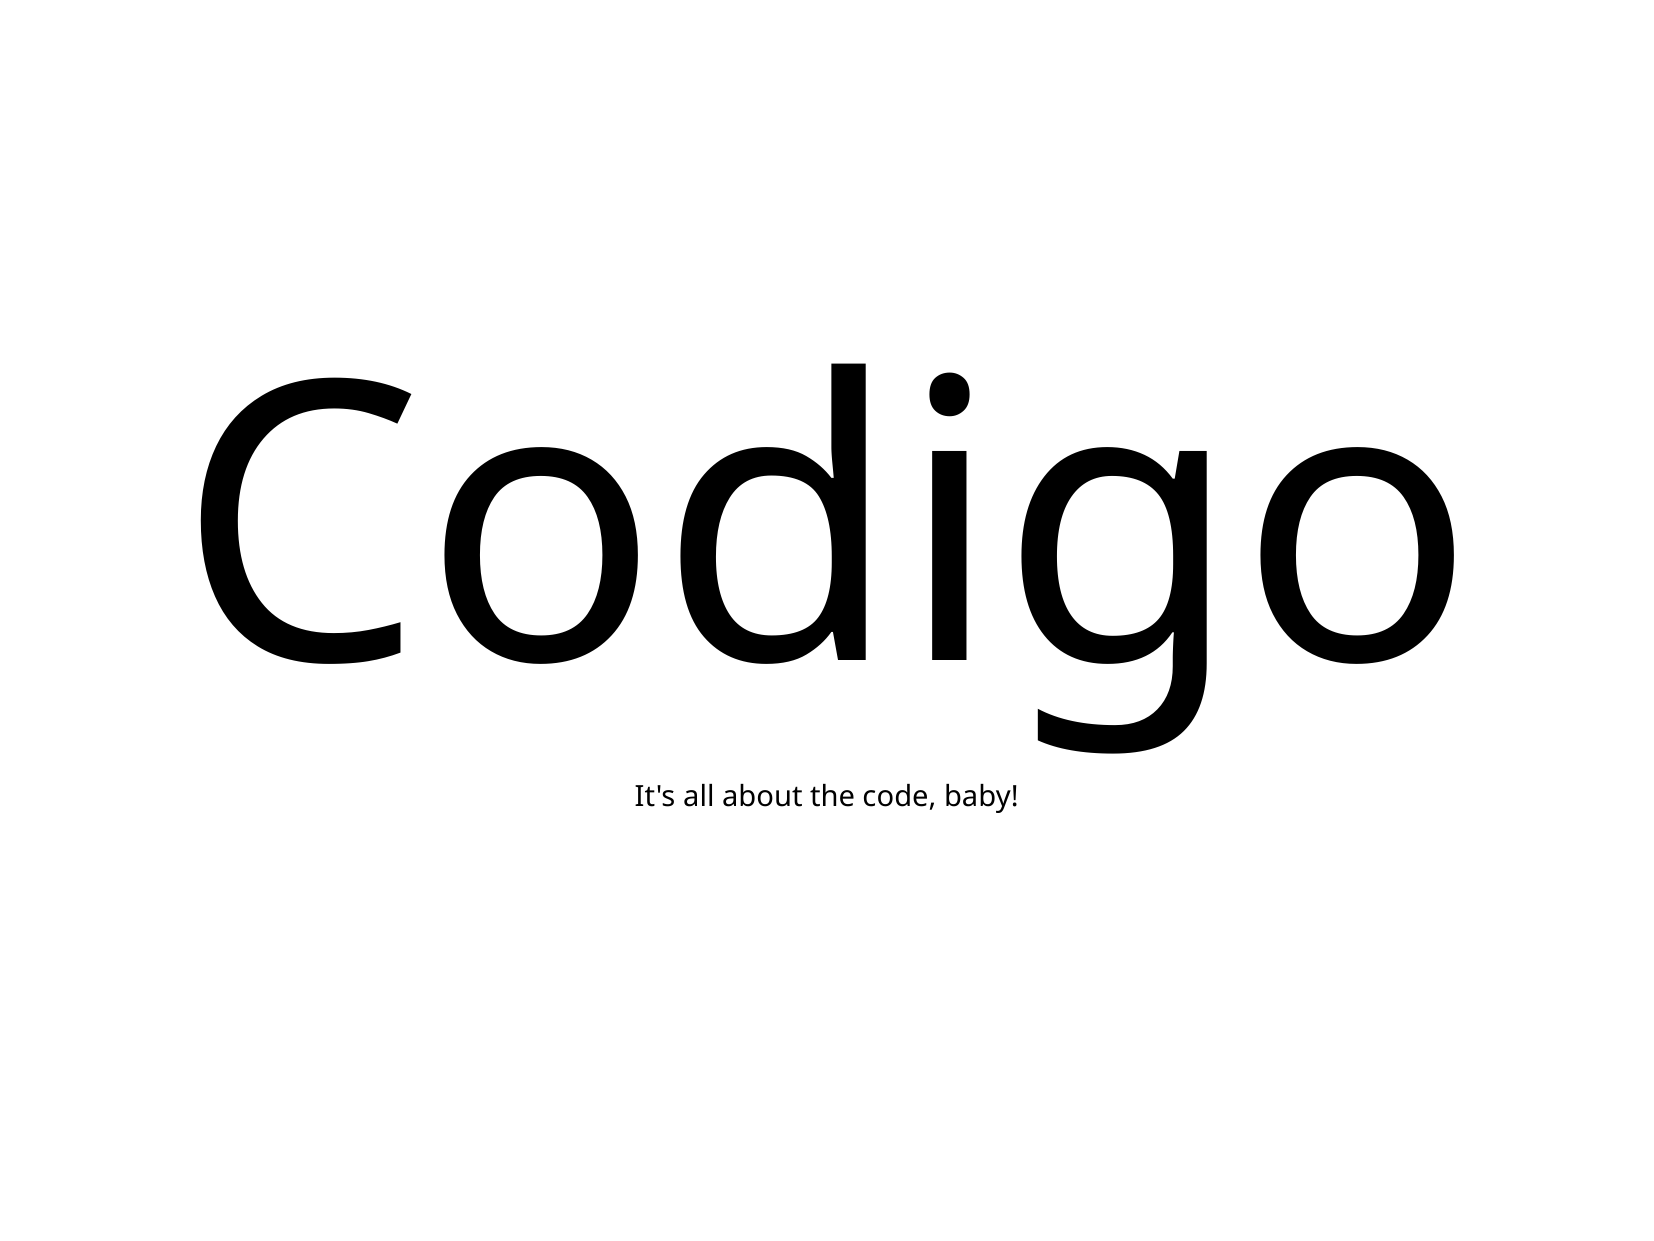

# Codigo
It's all about the code, baby!